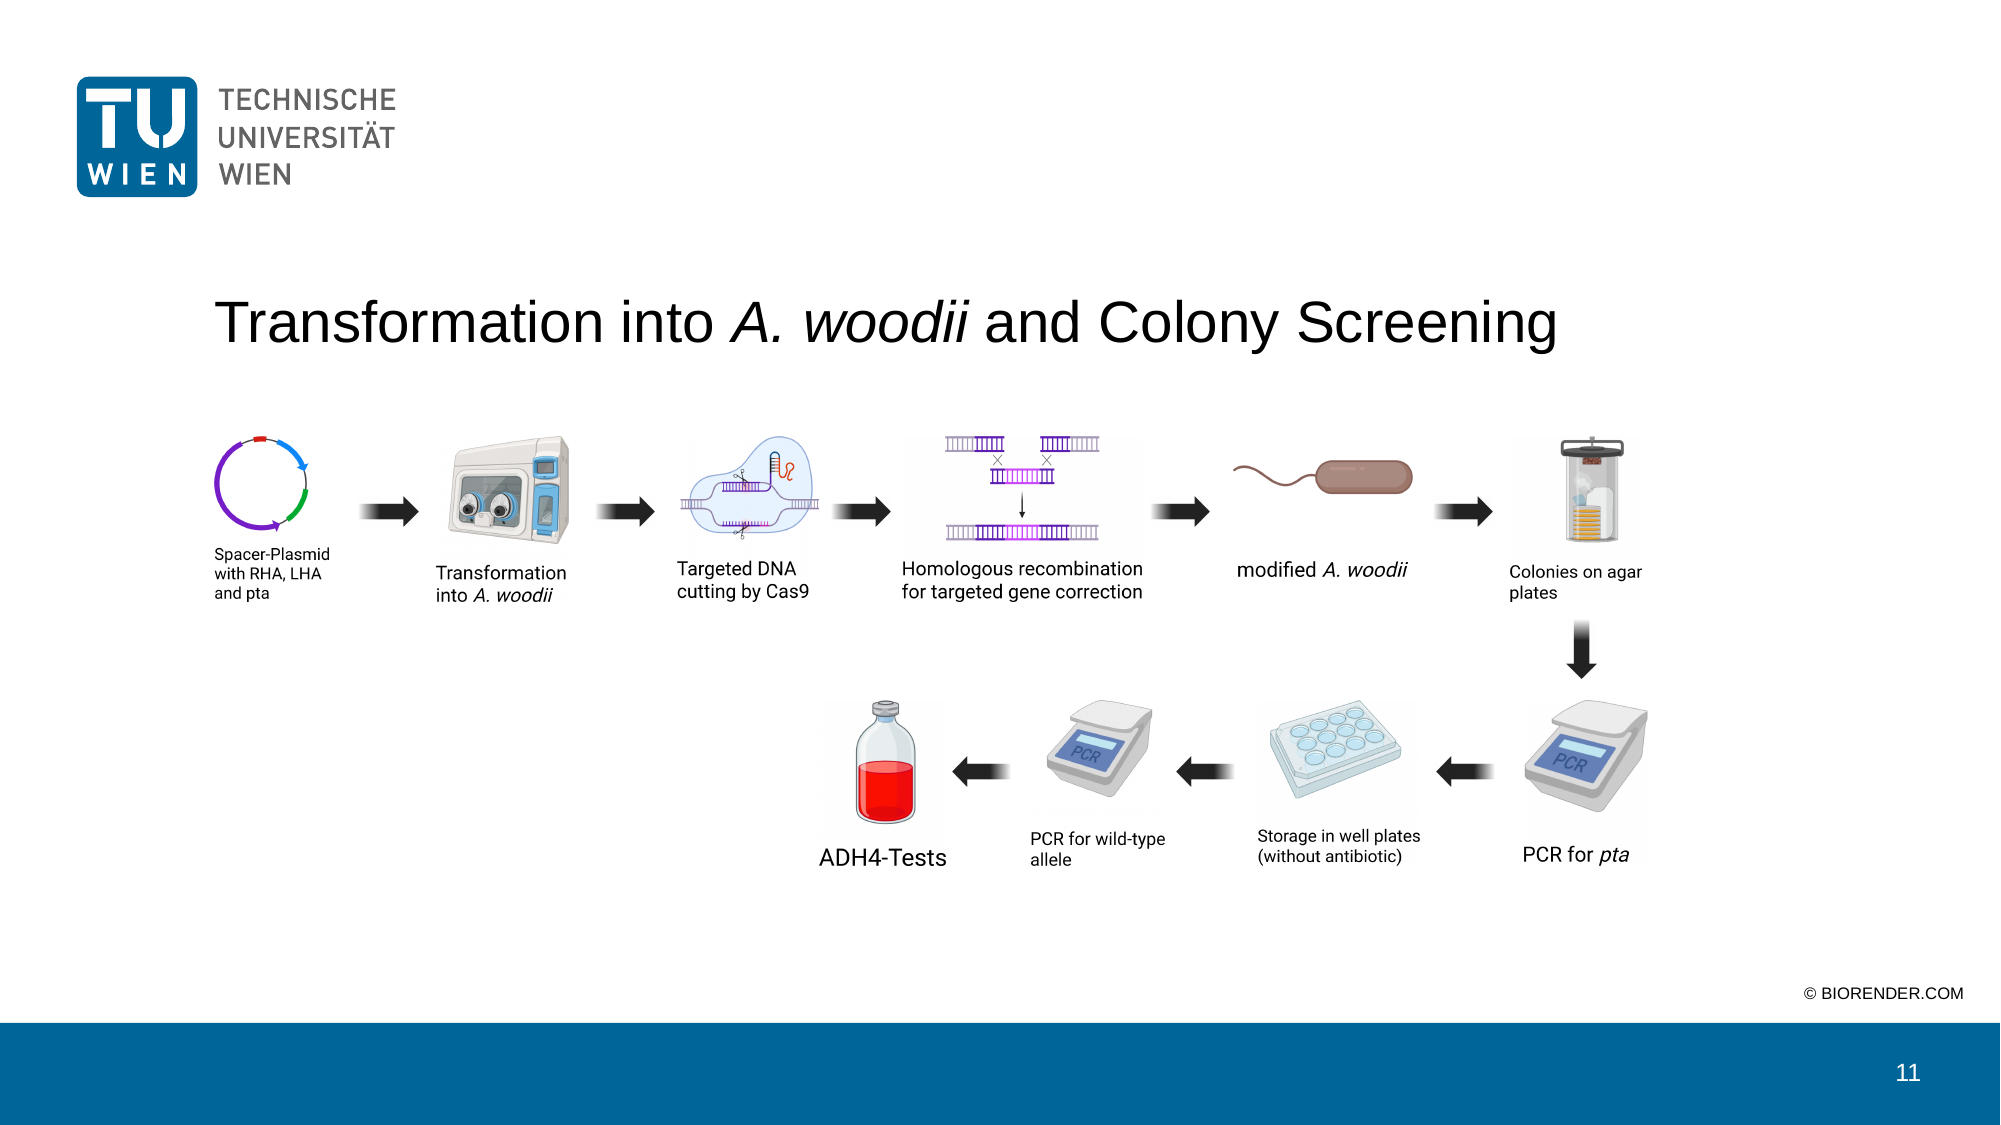

# Transformation into A. woodii and Colony Screening
© Biorender.com
11